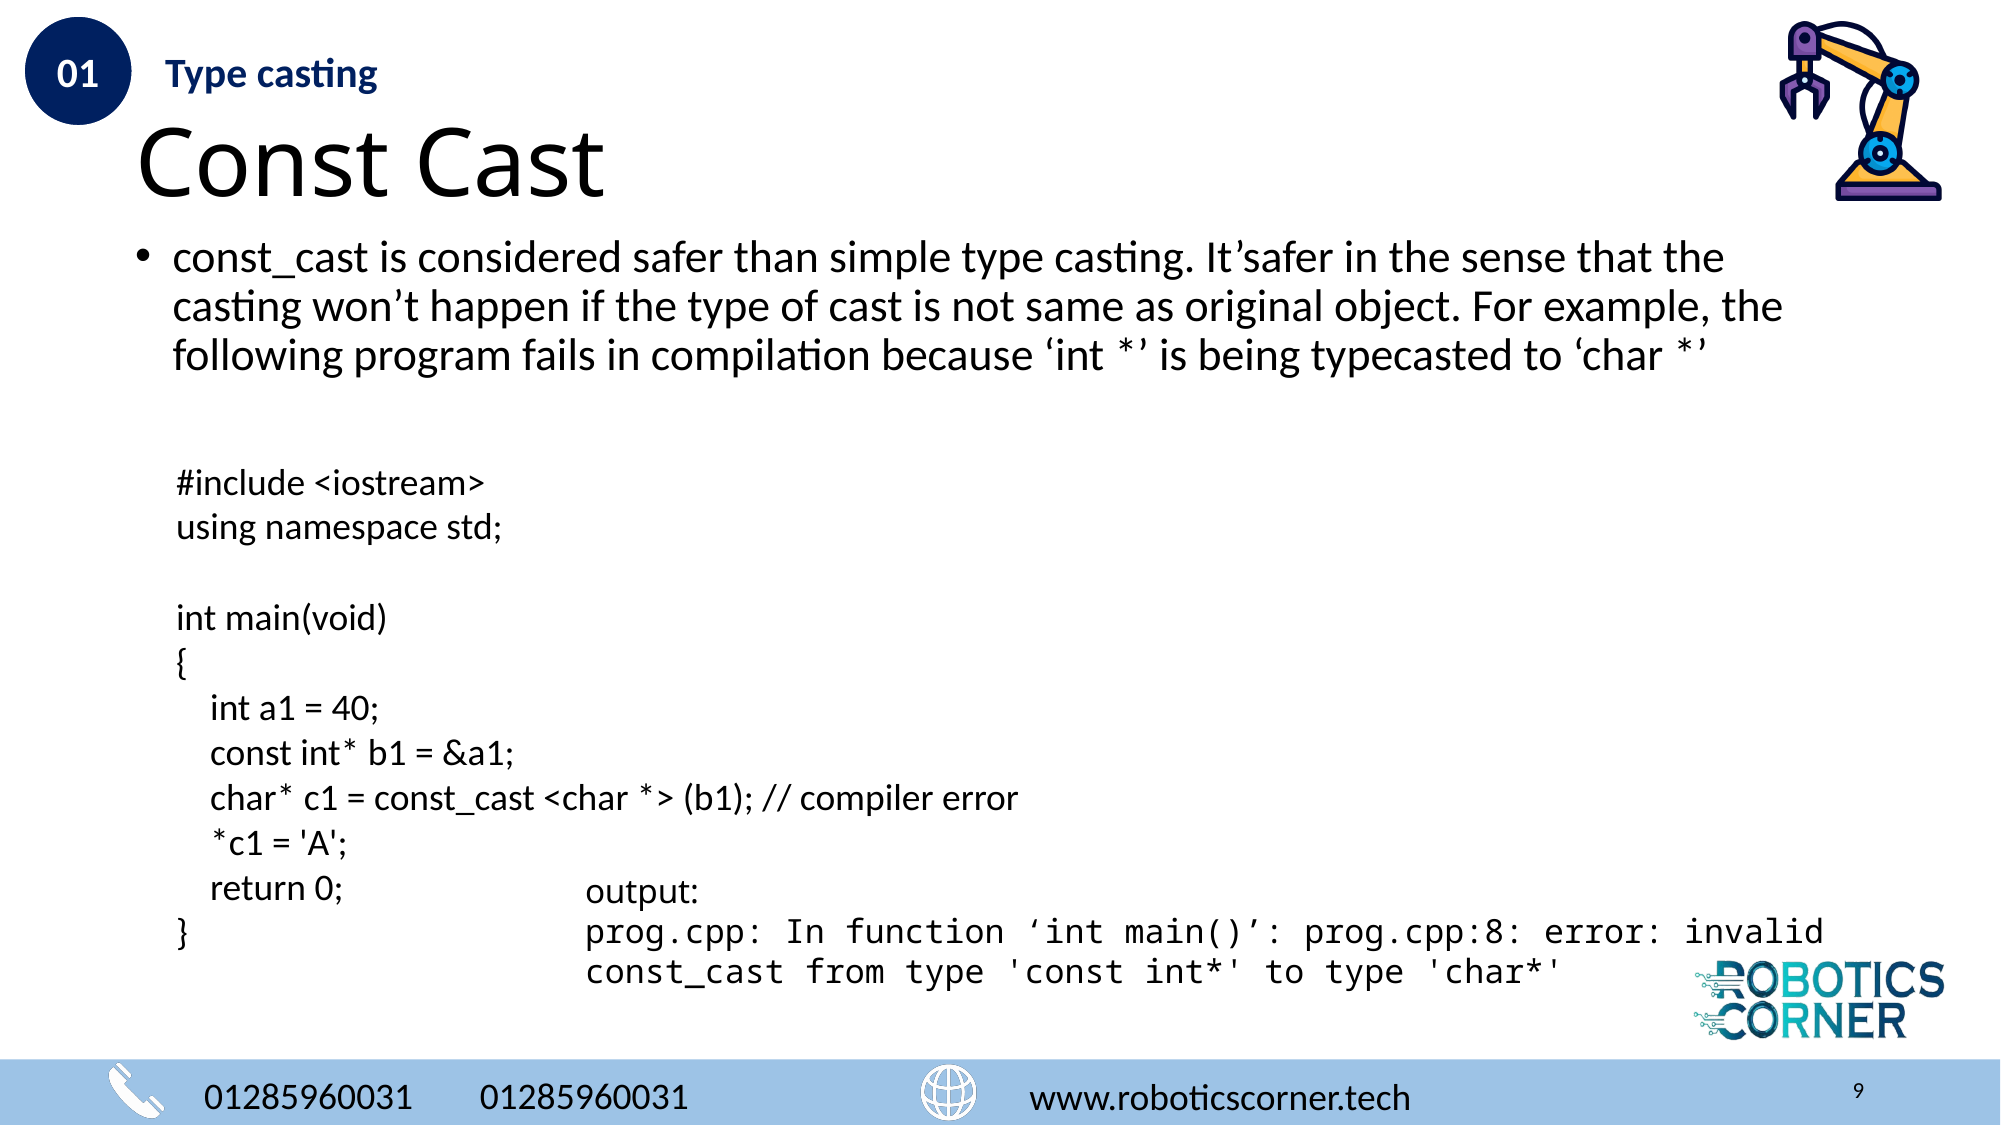

01
Type casting
# Const Cast
const_cast is considered safer than simple type casting. It’safer in the sense that the casting won’t happen if the type of cast is not same as original object. For example, the following program fails in compilation because ‘int *’ is being typecasted to ‘char *’
#include <iostream>
using namespace std;
int main(void)
{
 int a1 = 40;
 const int* b1 = &a1;
 char* c1 = const_cast <char *> (b1); // compiler error
 *c1 = 'A';
 return 0;
}
output:
prog.cpp: In function ‘int main()’: prog.cpp:8: error: invalid const_cast from type 'const int*' to type 'char*'